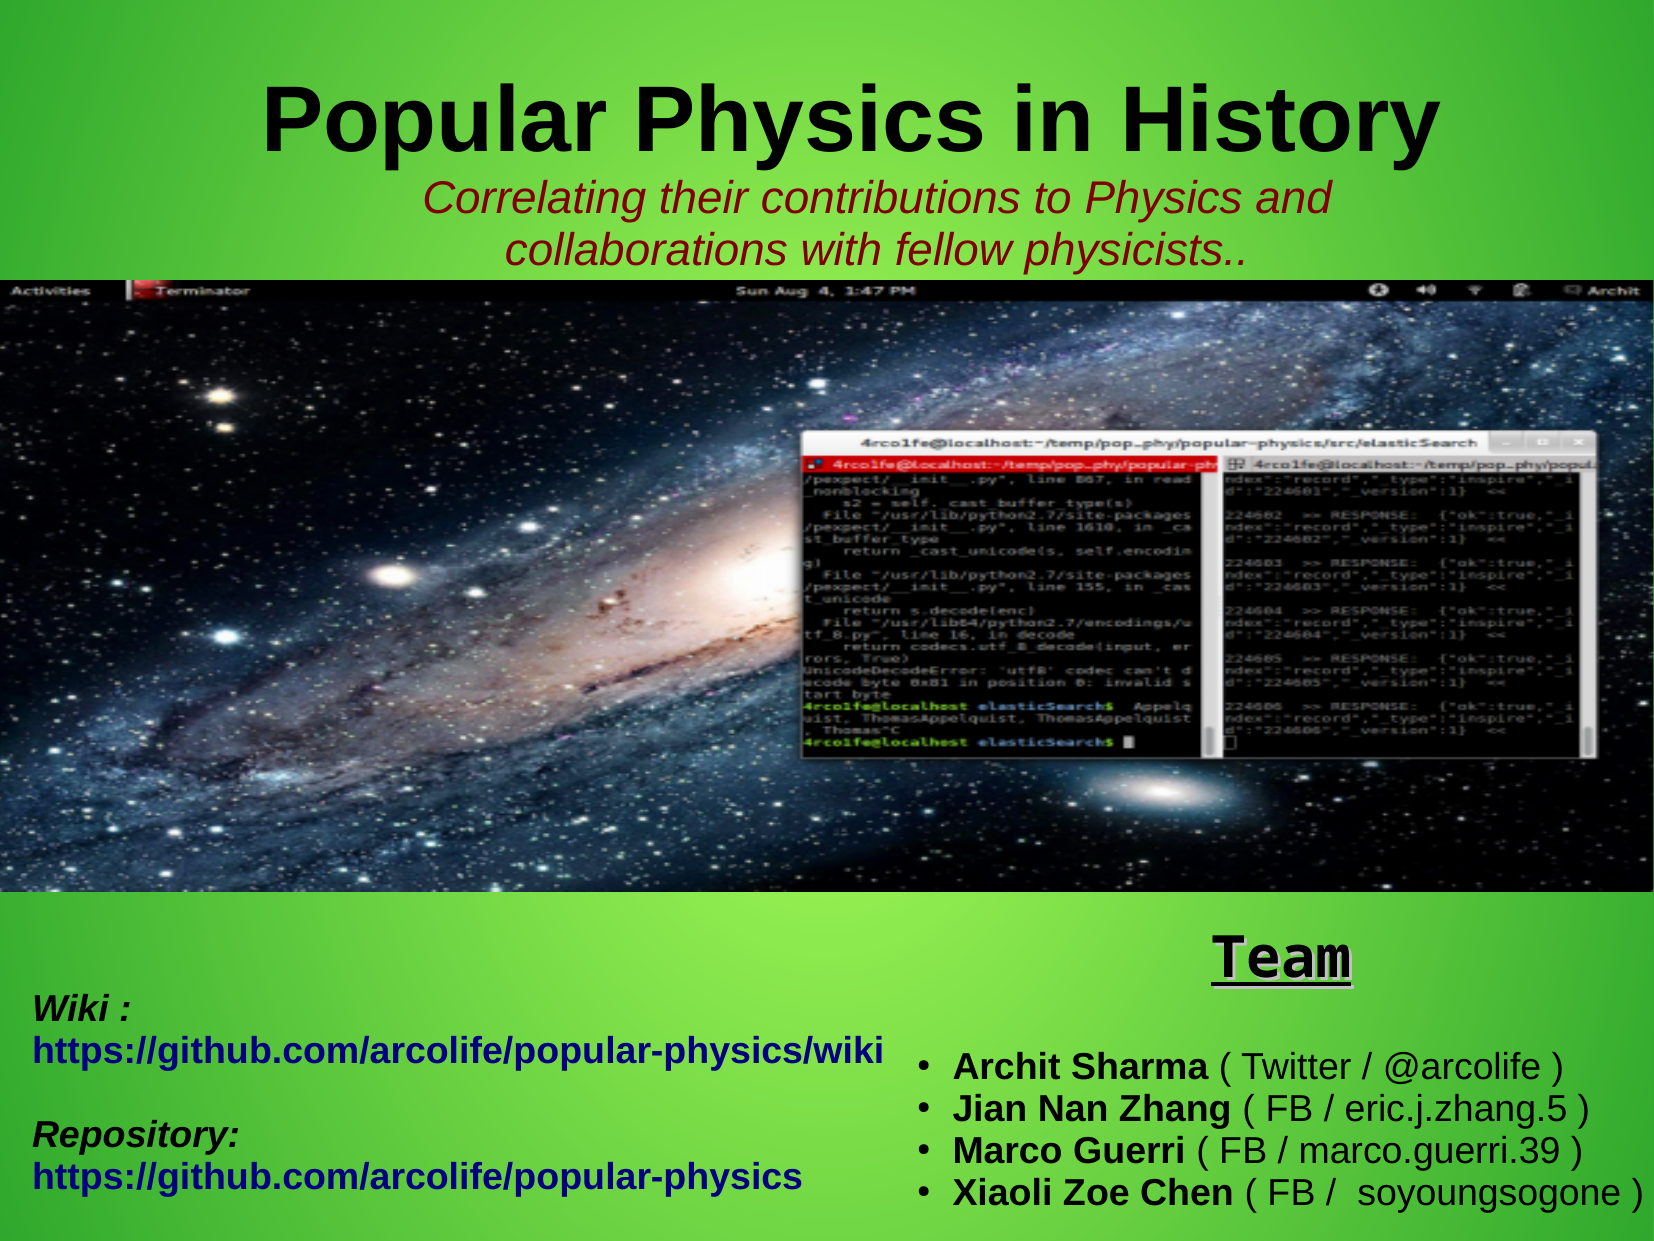

# Popular Physics in History
Correlating their contributions to Physics and collaborations with fellow physicists..
Team
Archit Sharma ( Twitter / @arcolife )
Jian Nan Zhang ( FB / eric.j.zhang.5 )
Marco Guerri ( FB / marco.guerri.39 )
Xiaoli Zoe Chen ( FB / soyoungsogone )
Wiki :
https://github.com/arcolife/popular-physics/wiki
Repository:
https://github.com/arcolife/popular-physics